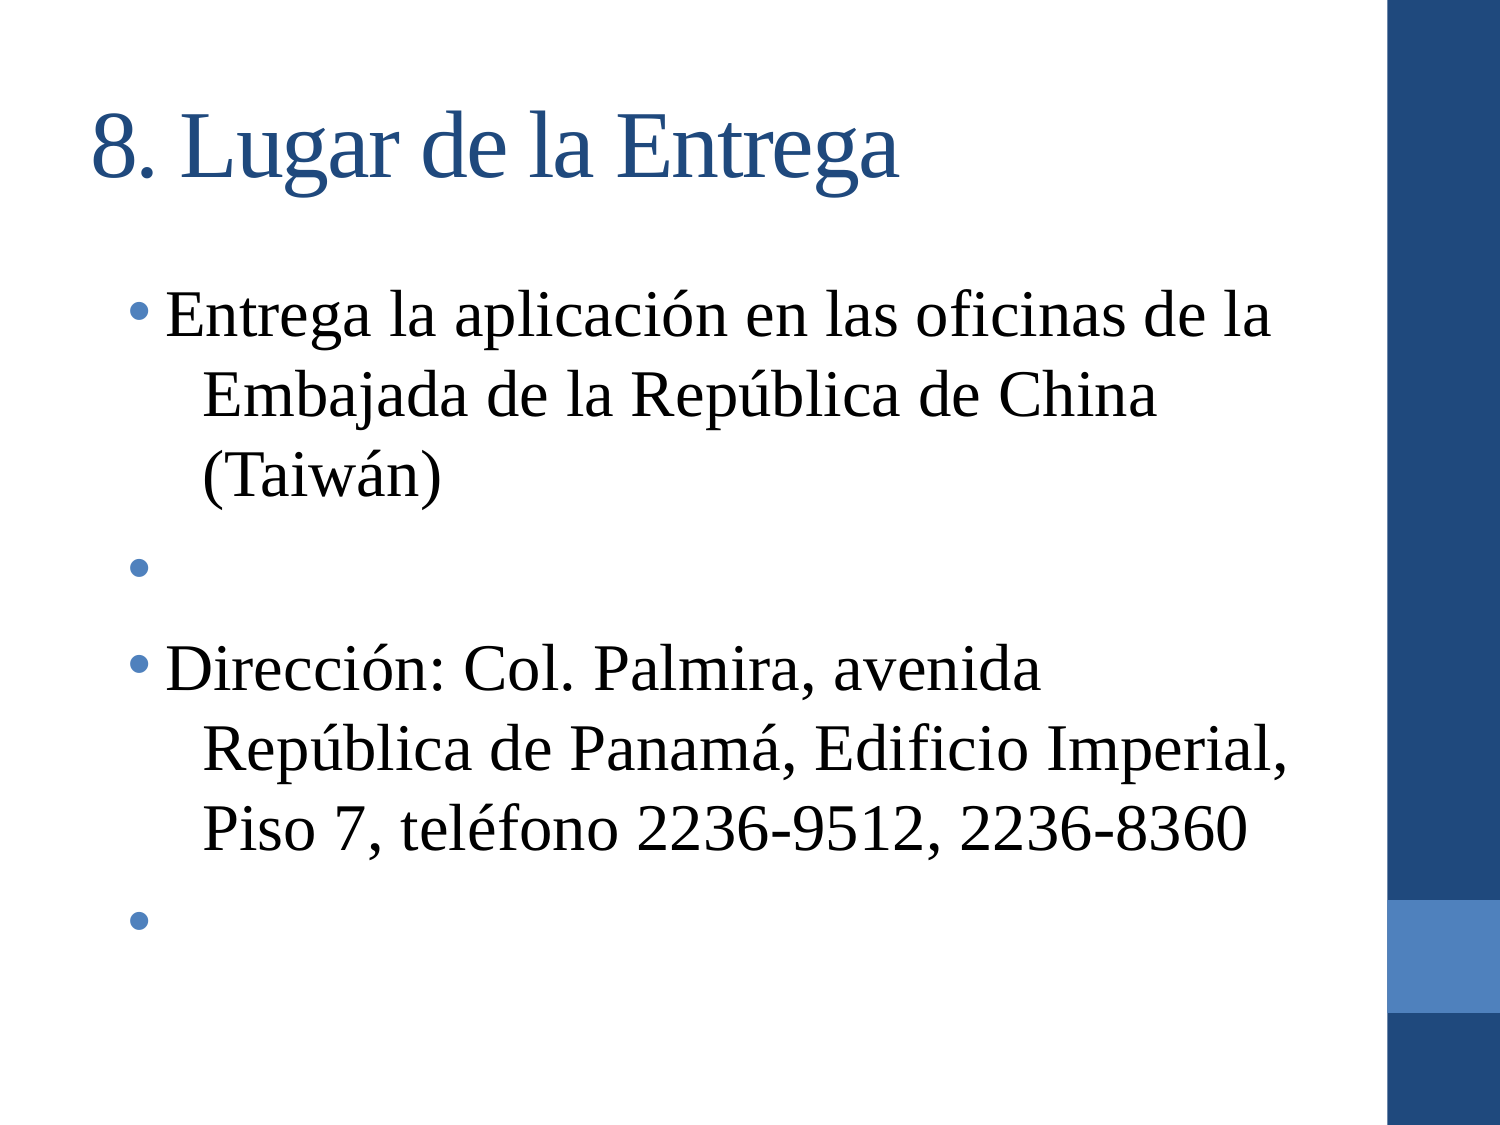

# 8. Lugar de la Entrega
Entrega la aplicación en las oficinas de la Embajada de la República de China (Taiwán)
Dirección: Col. Palmira, avenida República de Panamá, Edificio Imperial, Piso 7, teléfono 2236-9512, 2236-8360